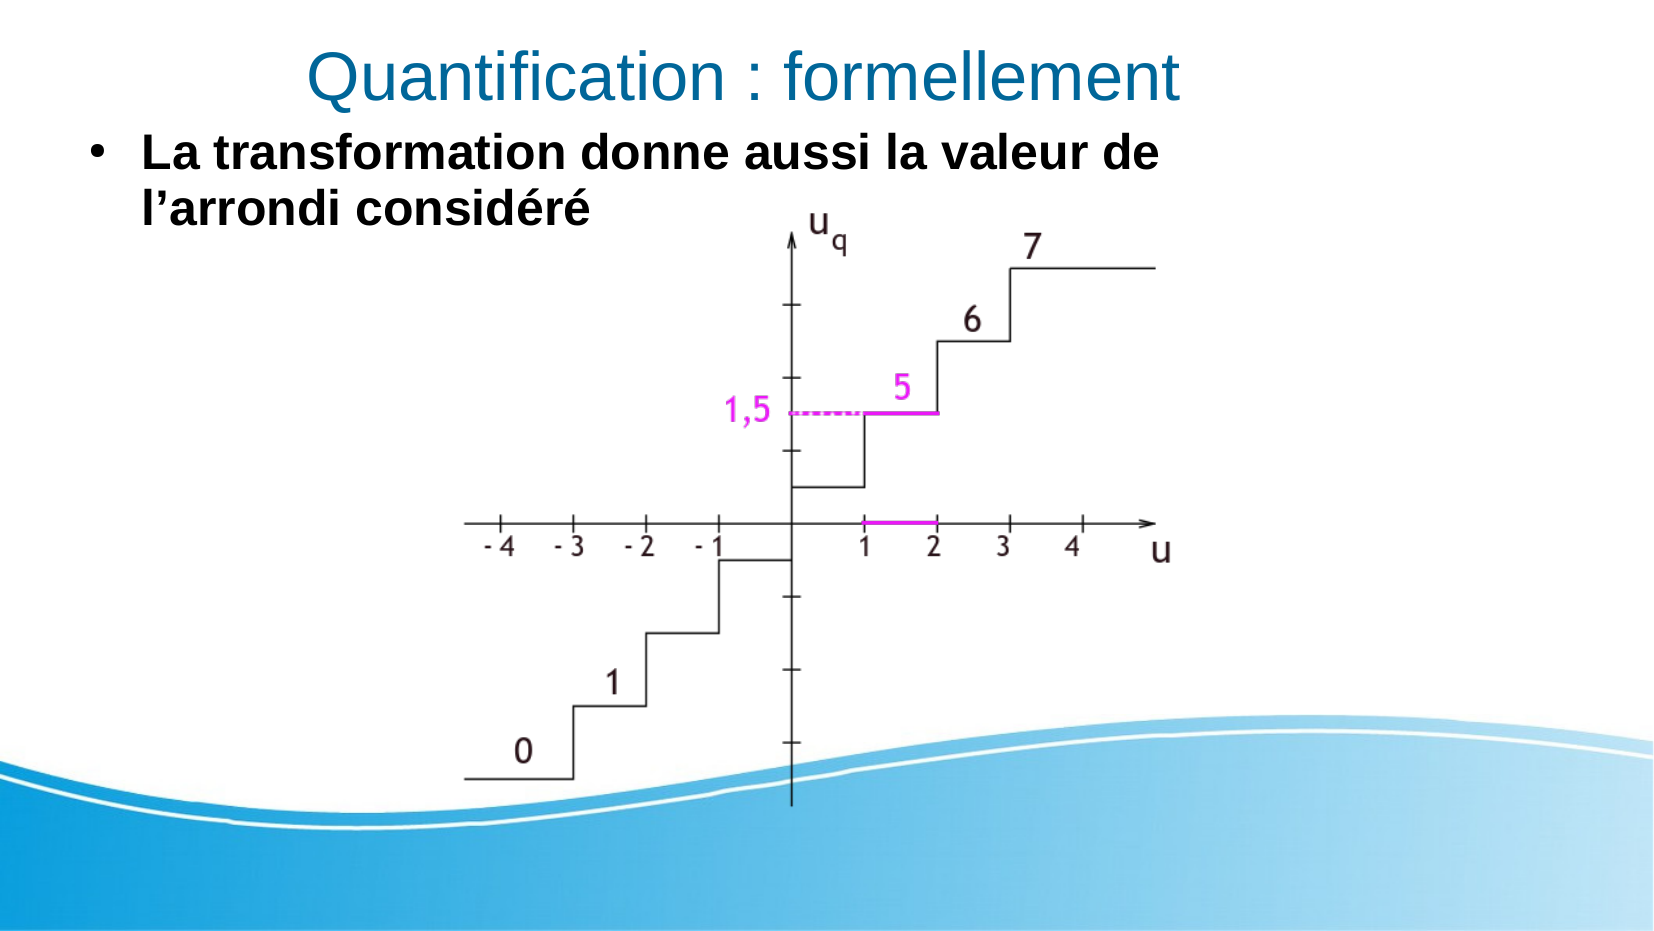

# Quantification : formellement
La transformation donne aussi la valeur de l’arrondi considéré